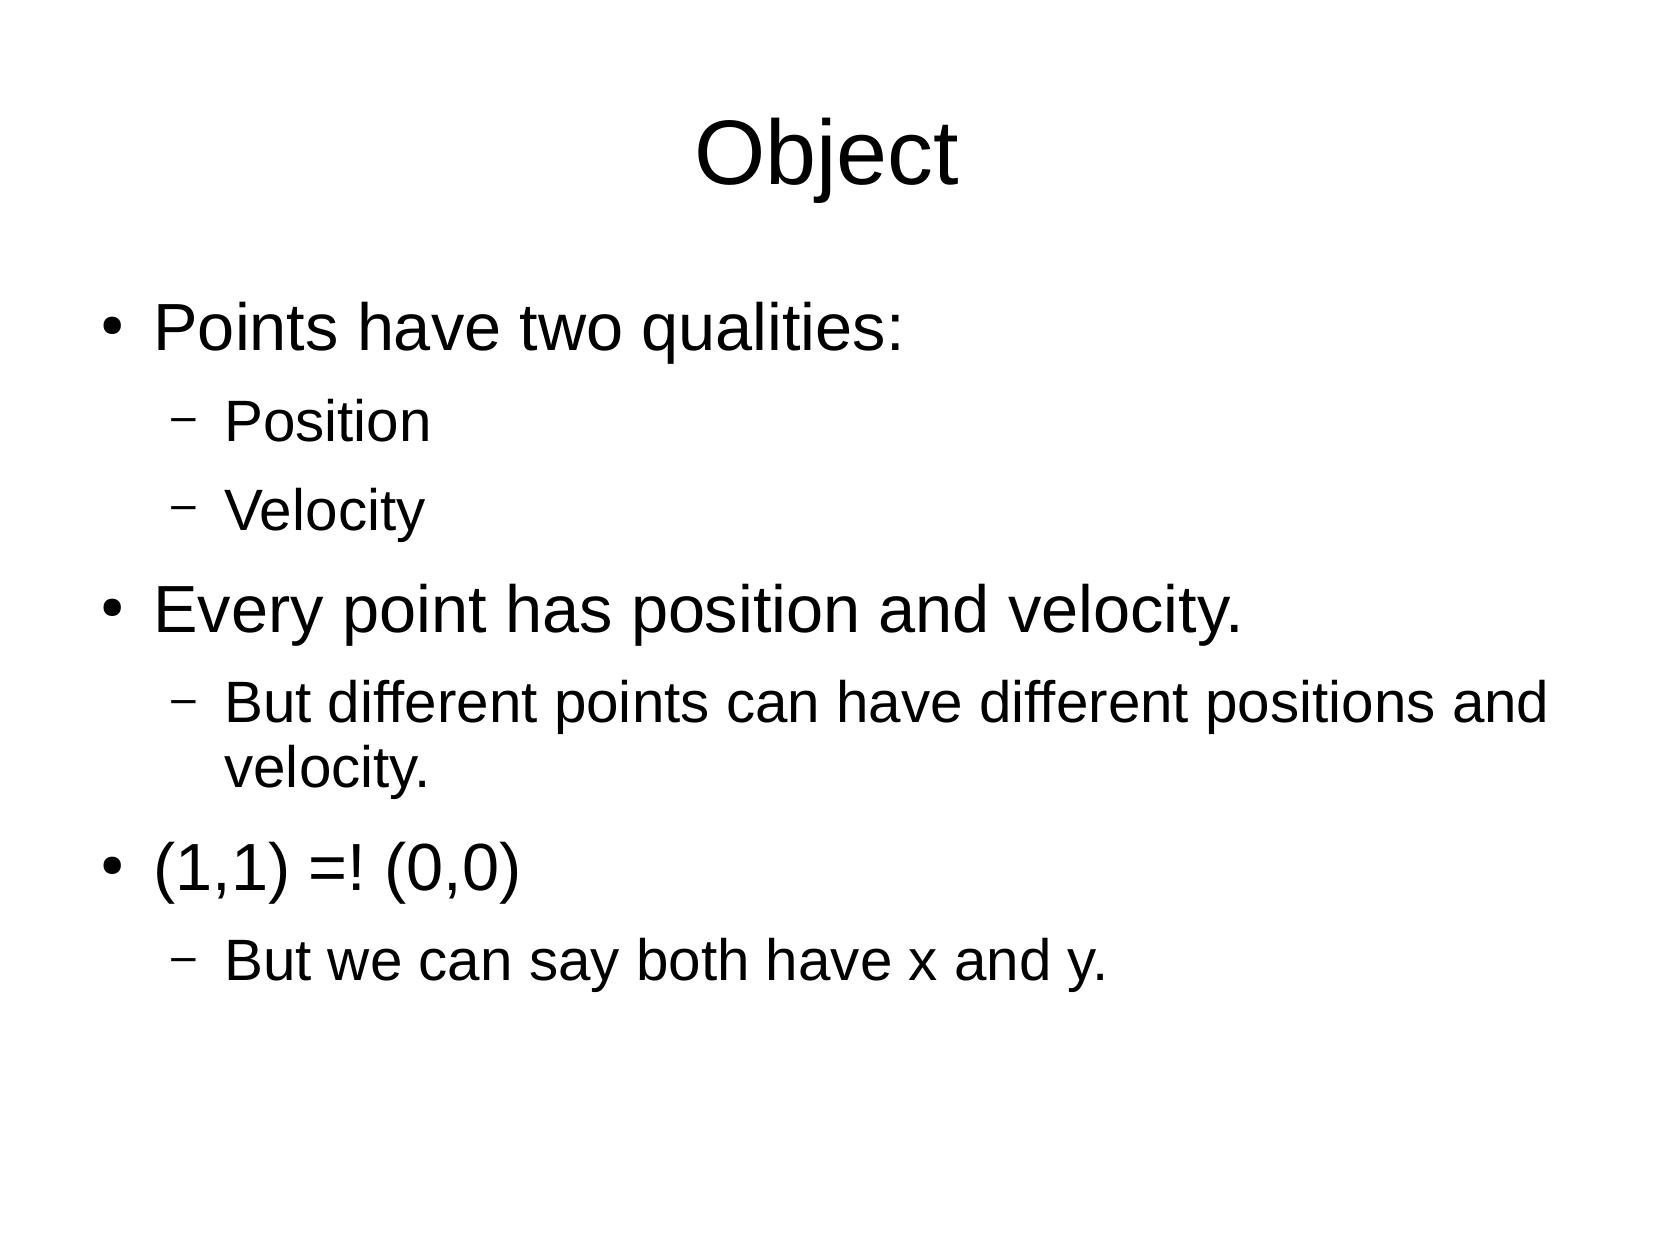

# Object
Points have two qualities:
Position
Velocity
Every point has position and velocity.
But different points can have different positions and velocity.
(1,1) =! (0,0)
But we can say both have x and y.